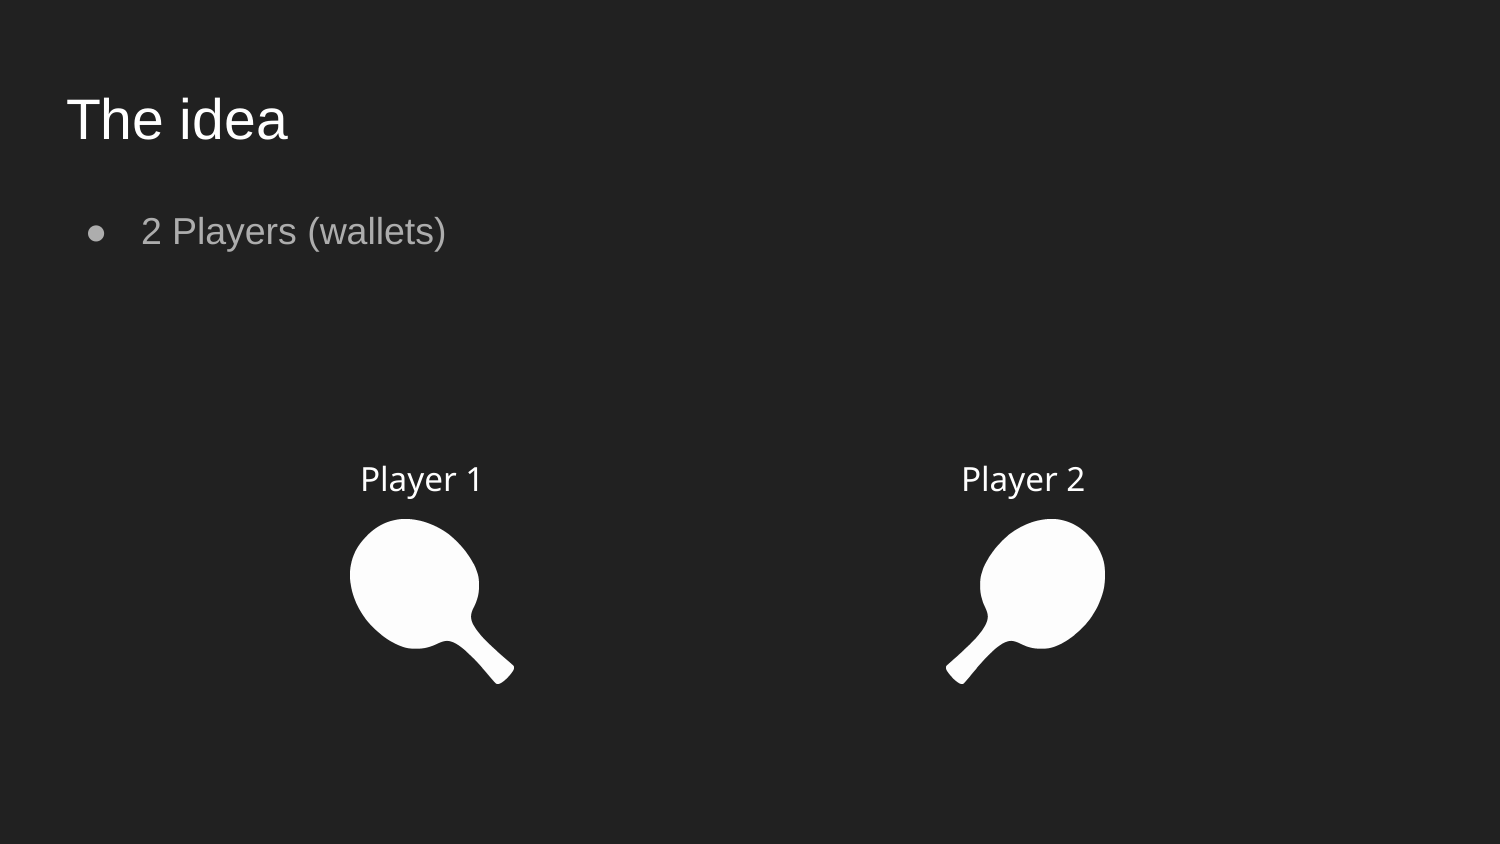

# The idea
2 Players (wallets)
Player 1
Player 2